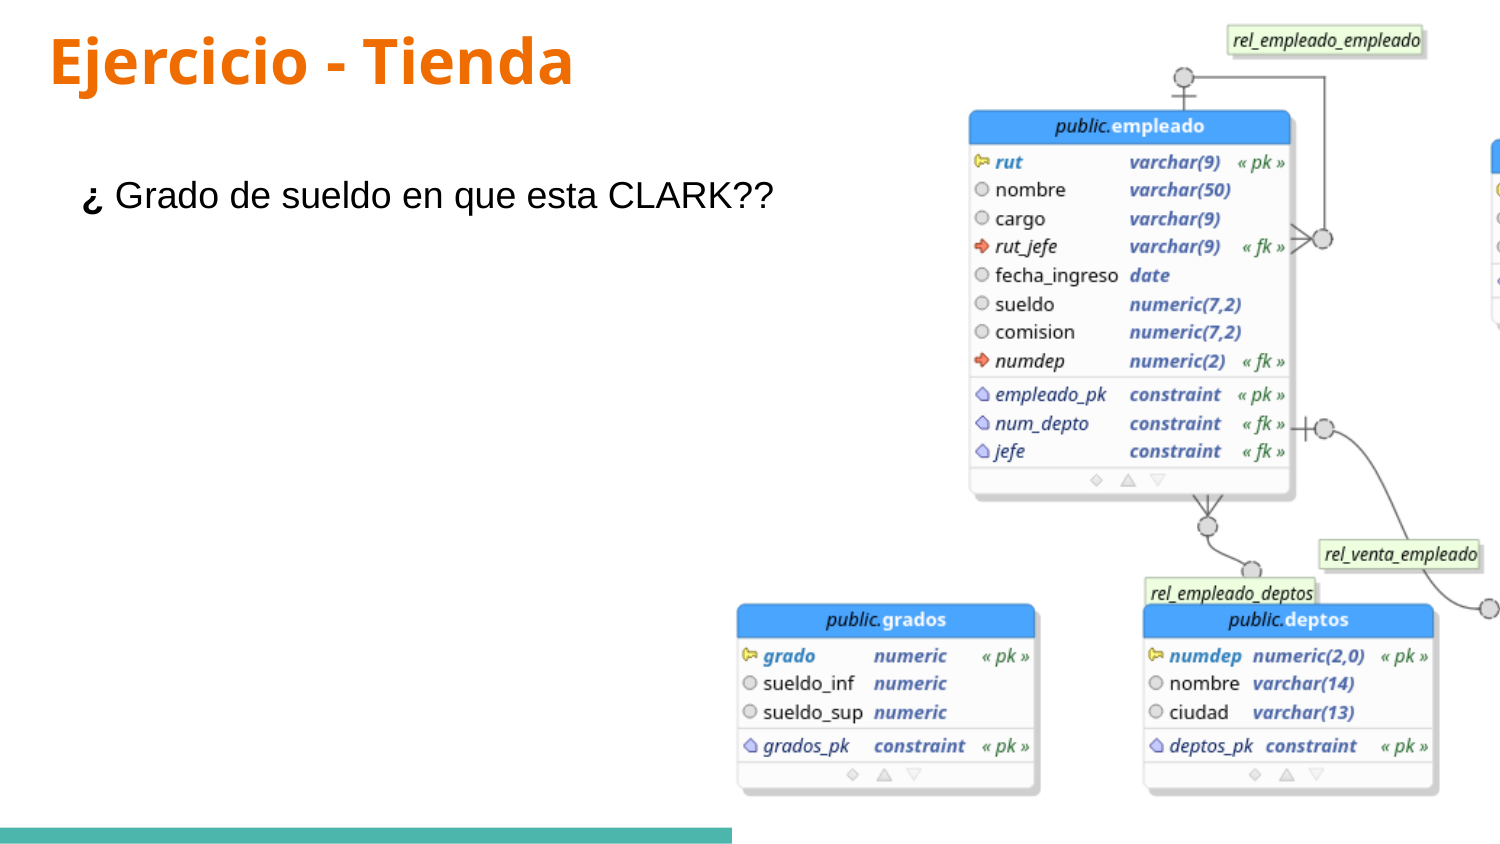

# Ejercicio - Tienda
¿ Grado de sueldo en que esta CLARK??